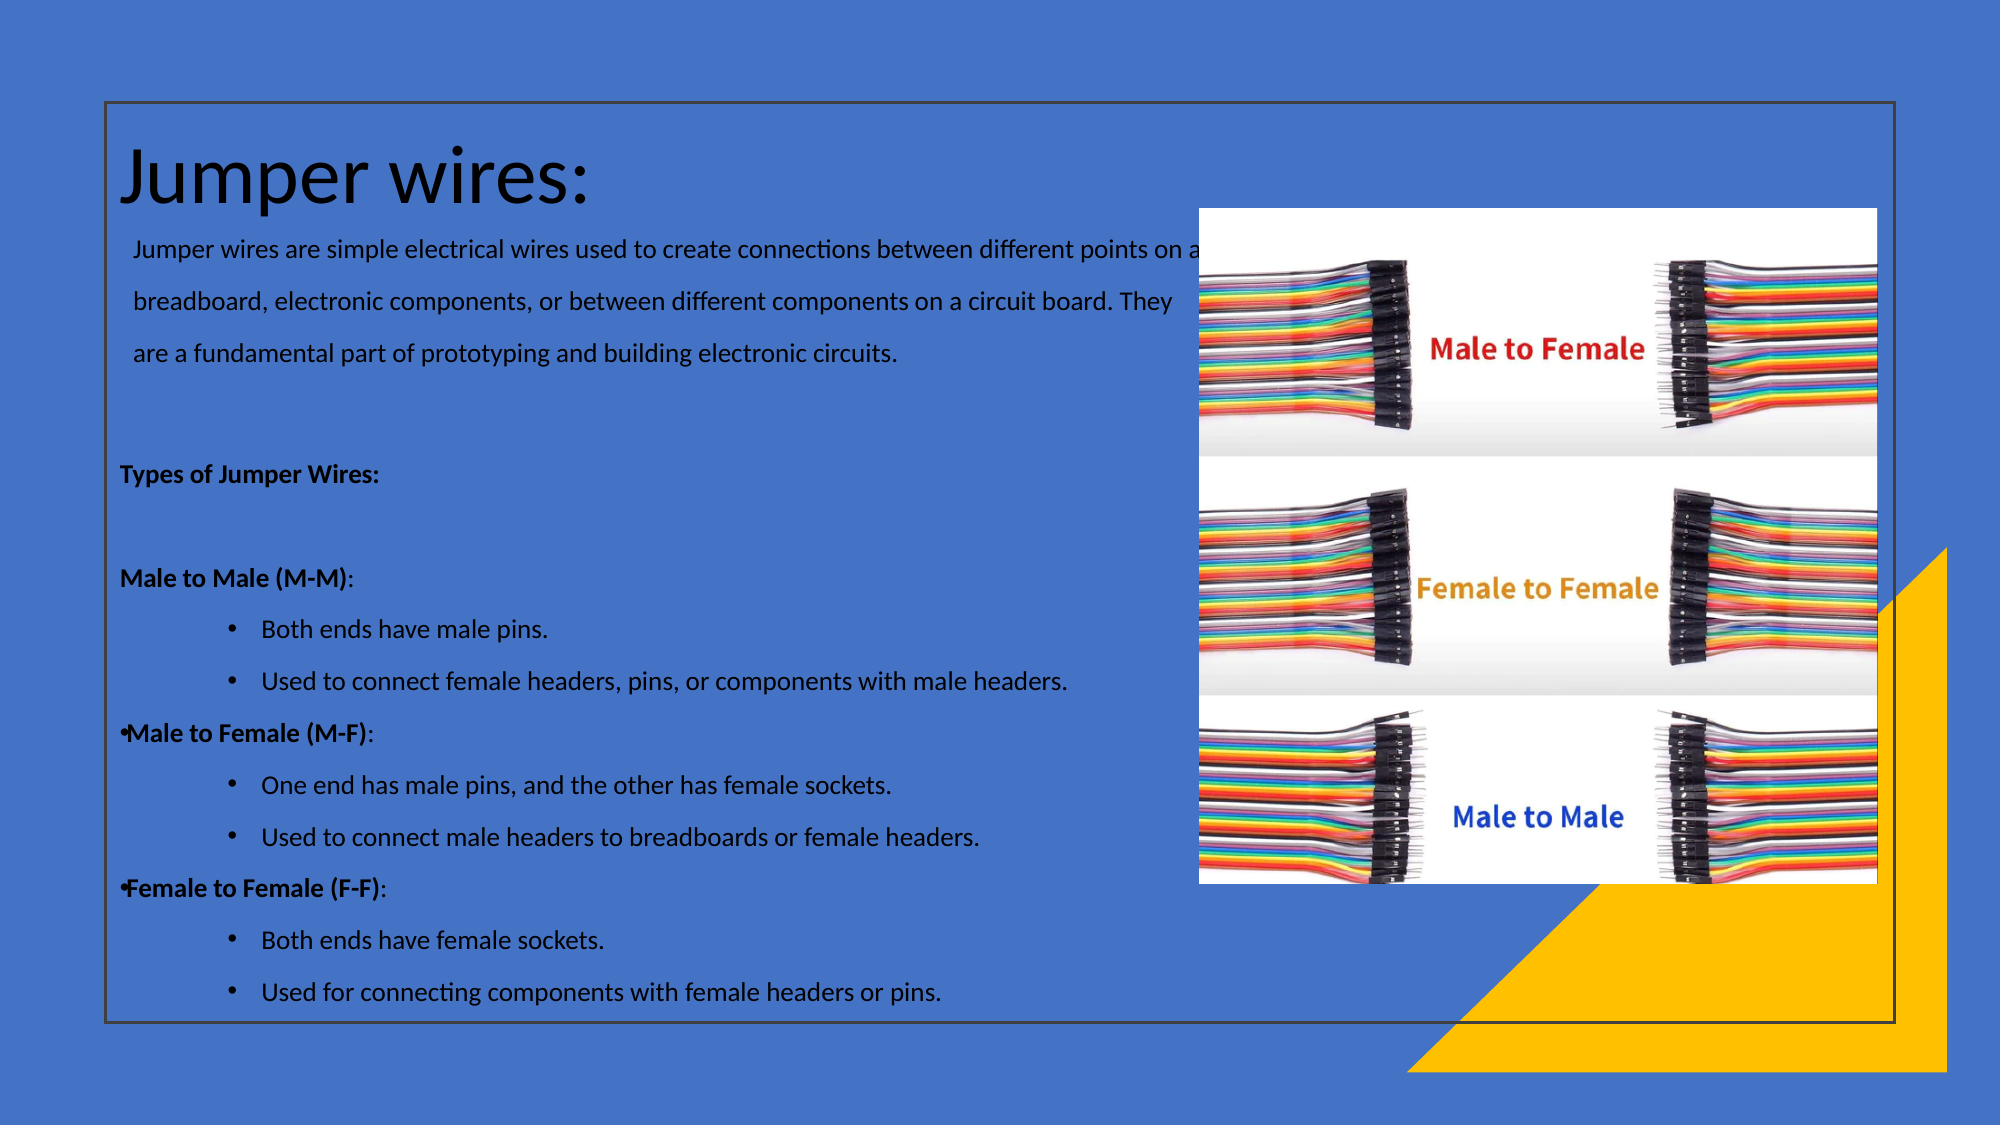

# Jumper wires:
Jumper wires are simple electrical wires used to create connections between different points on a breadboard, electronic components, or between different components on a circuit board. They are a fundamental part of prototyping and building electronic circuits.
Types of Jumper Wires:
Male to Male (M-M):
Both ends have male pins.
Used to connect female headers, pins, or components with male headers.
Male to Female (M-F):
One end has male pins, and the other has female sockets.
Used to connect male headers to breadboards or female headers.
Female to Female (F-F):
Both ends have female sockets.
Used for connecting components with female headers or pins.